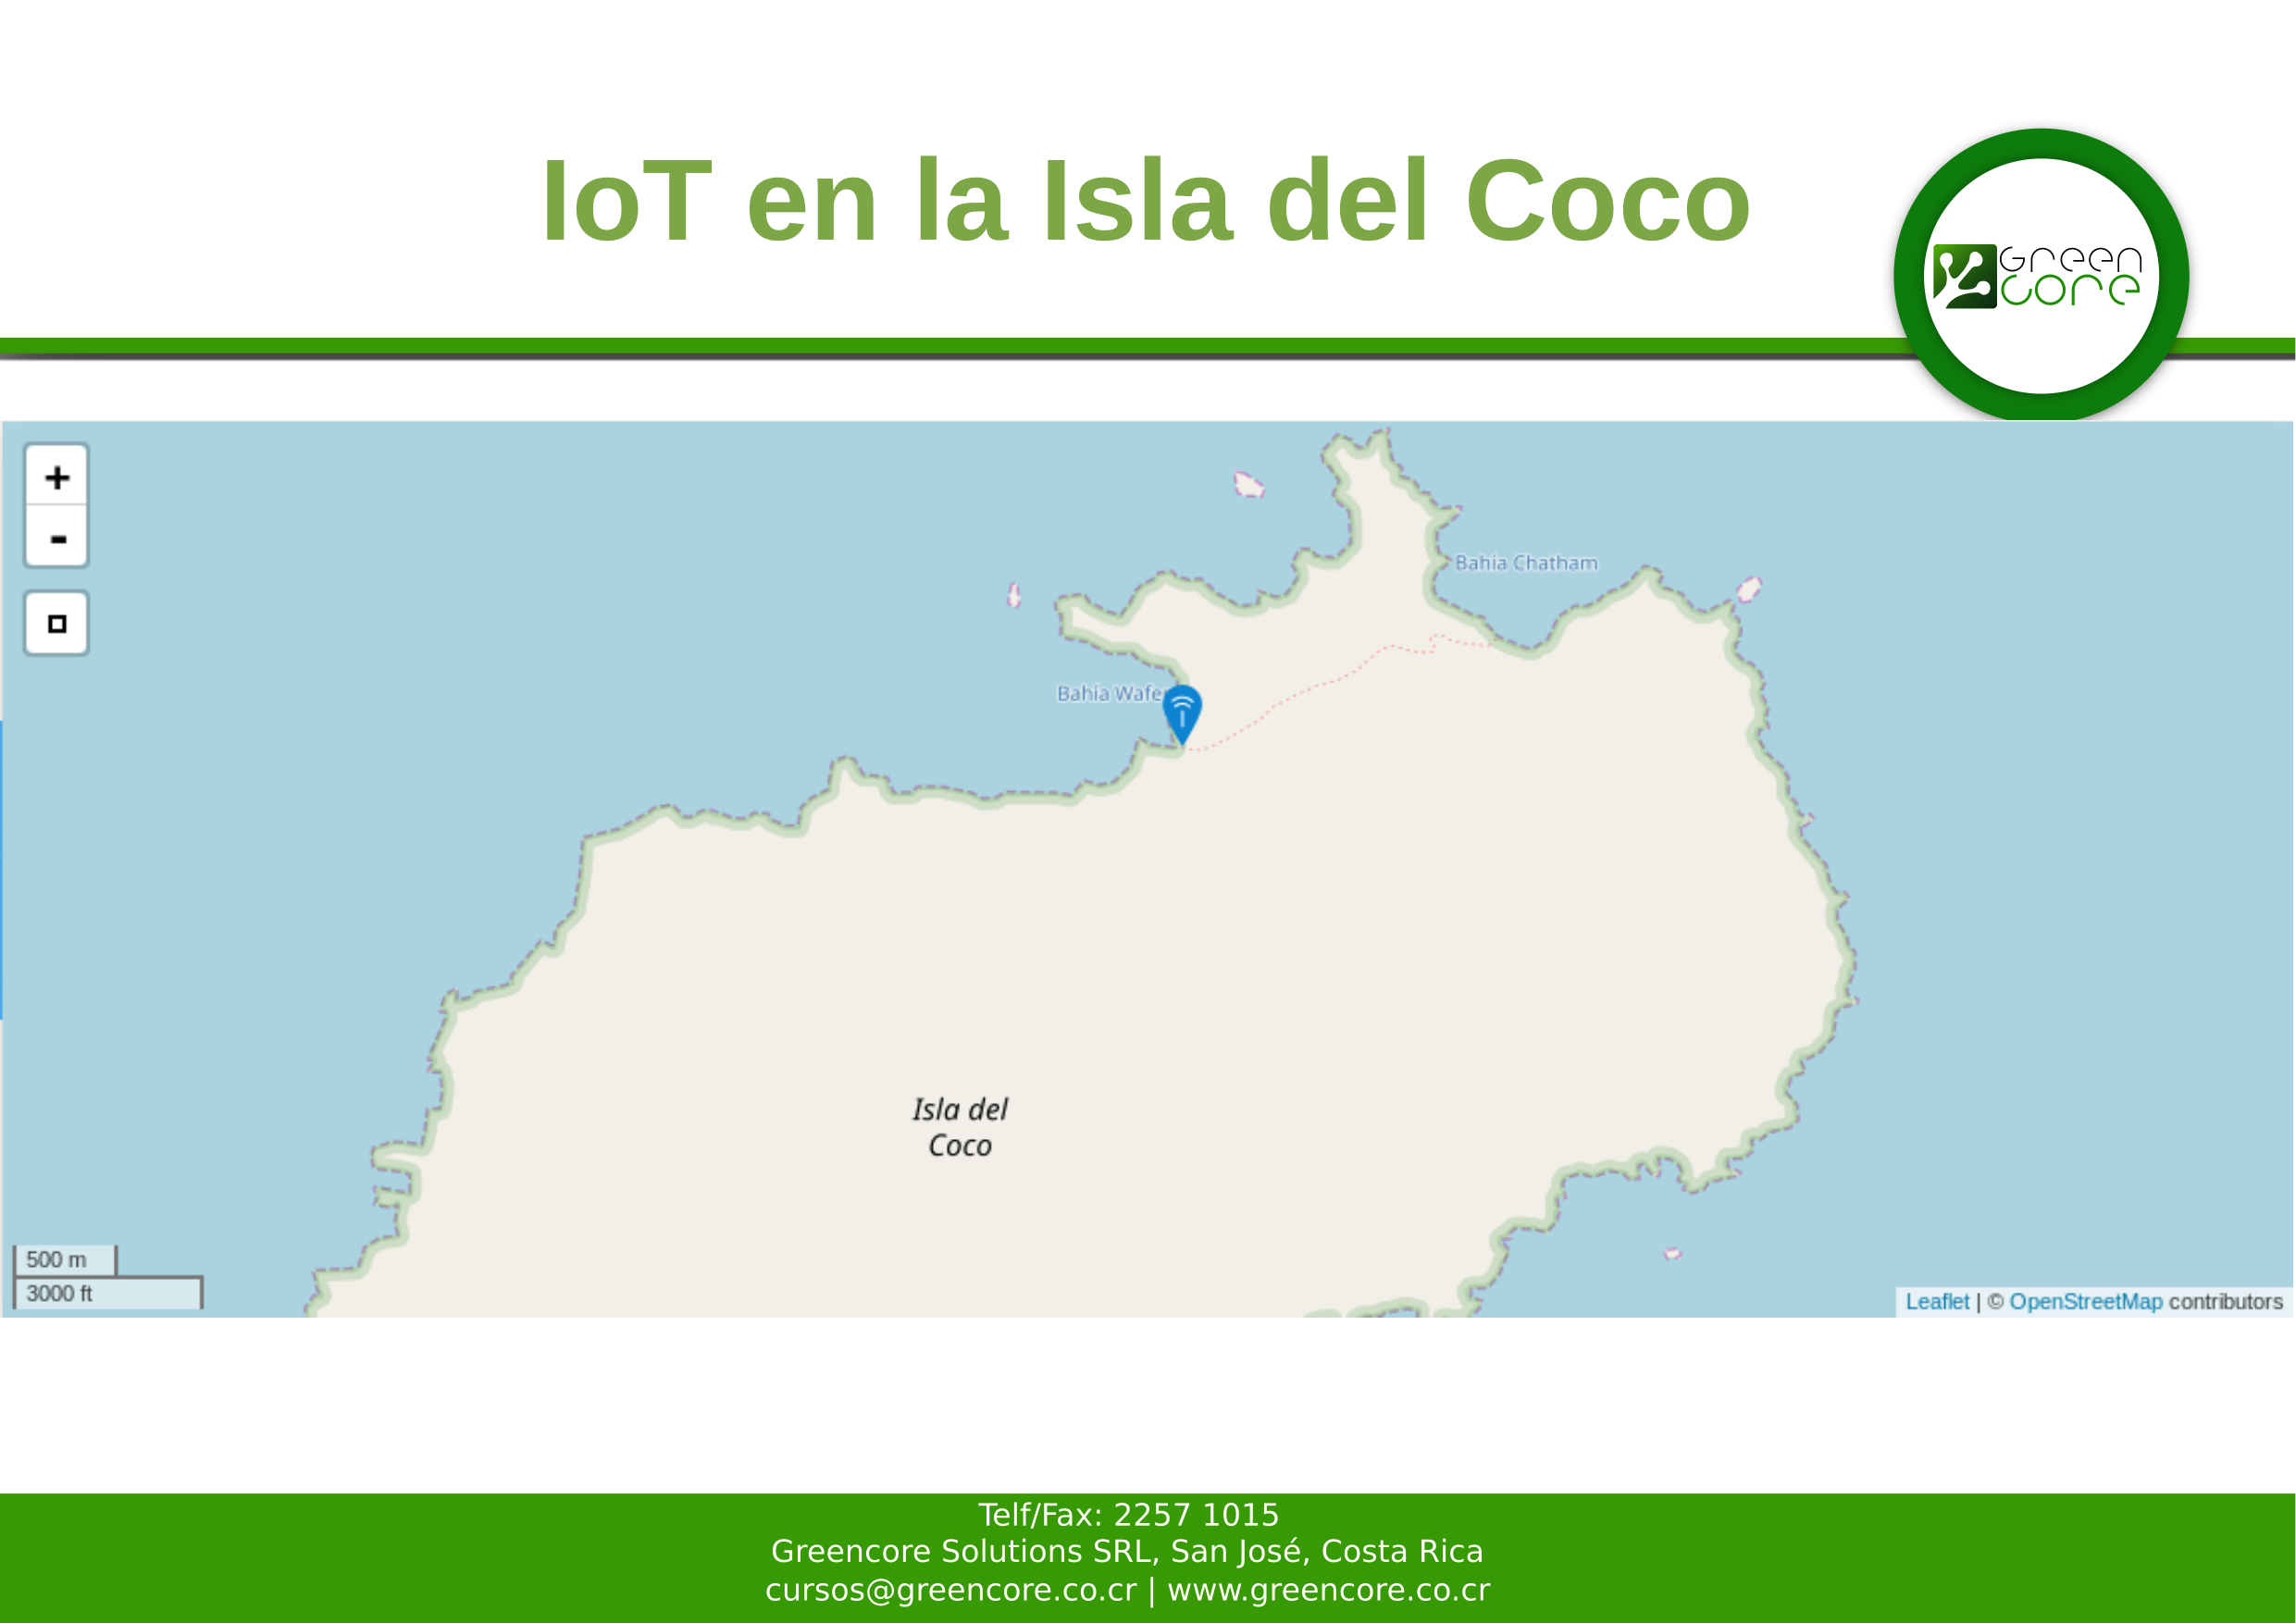

# IoT en la Isla del Coco